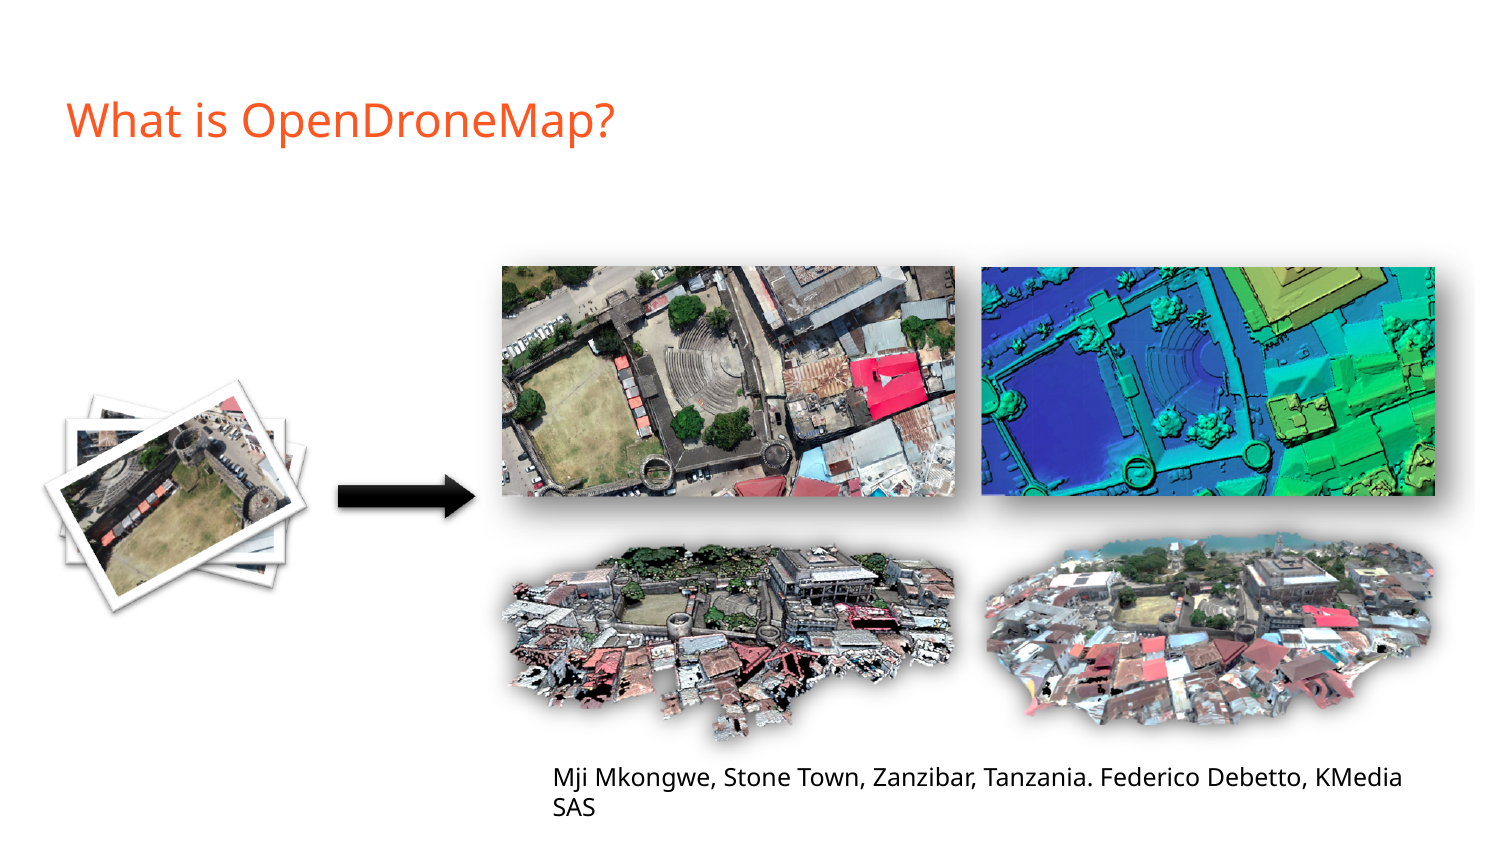

# What is OpenDroneMap?
Mji Mkongwe, Stone Town, Zanzibar, Tanzania. Federico Debetto, KMedia SAS